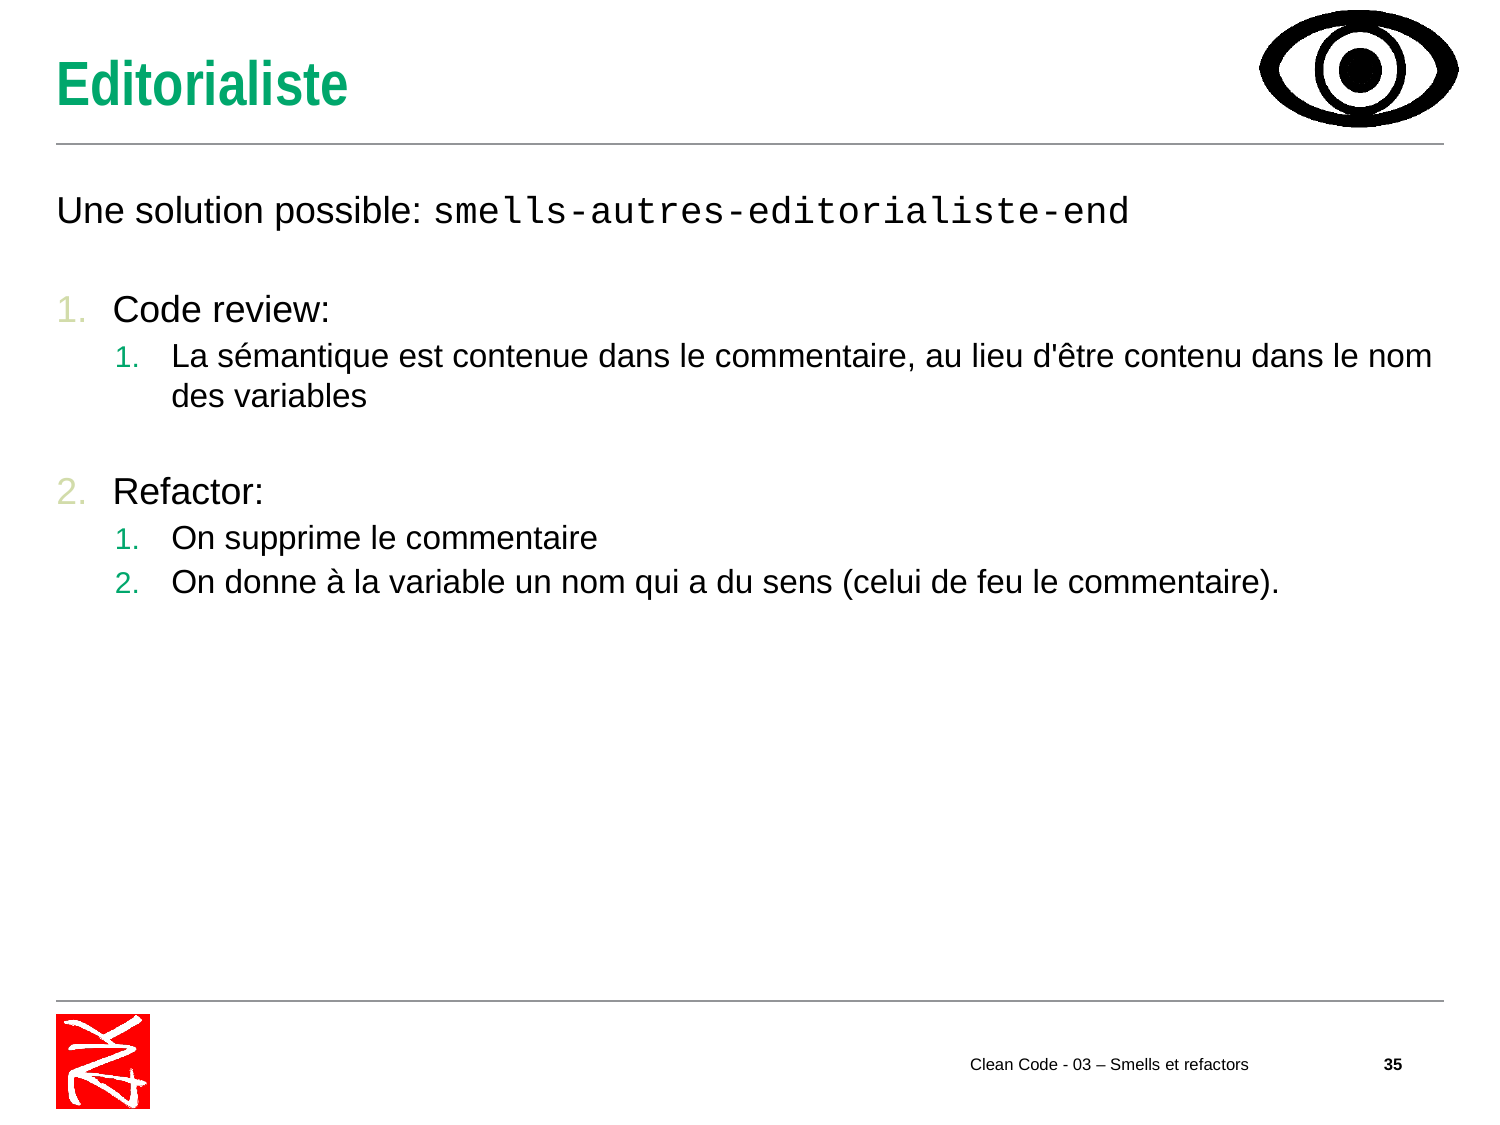

# Editorialiste
Une solution possible: smells-autres-editorialiste-end
Code review:
La sémantique est contenue dans le commentaire, au lieu d'être contenu dans le nom des variables
Refactor:
On supprime le commentaire
On donne à la variable un nom qui a du sens (celui de feu le commentaire).
Clean Code - 03 – Smells et refactors